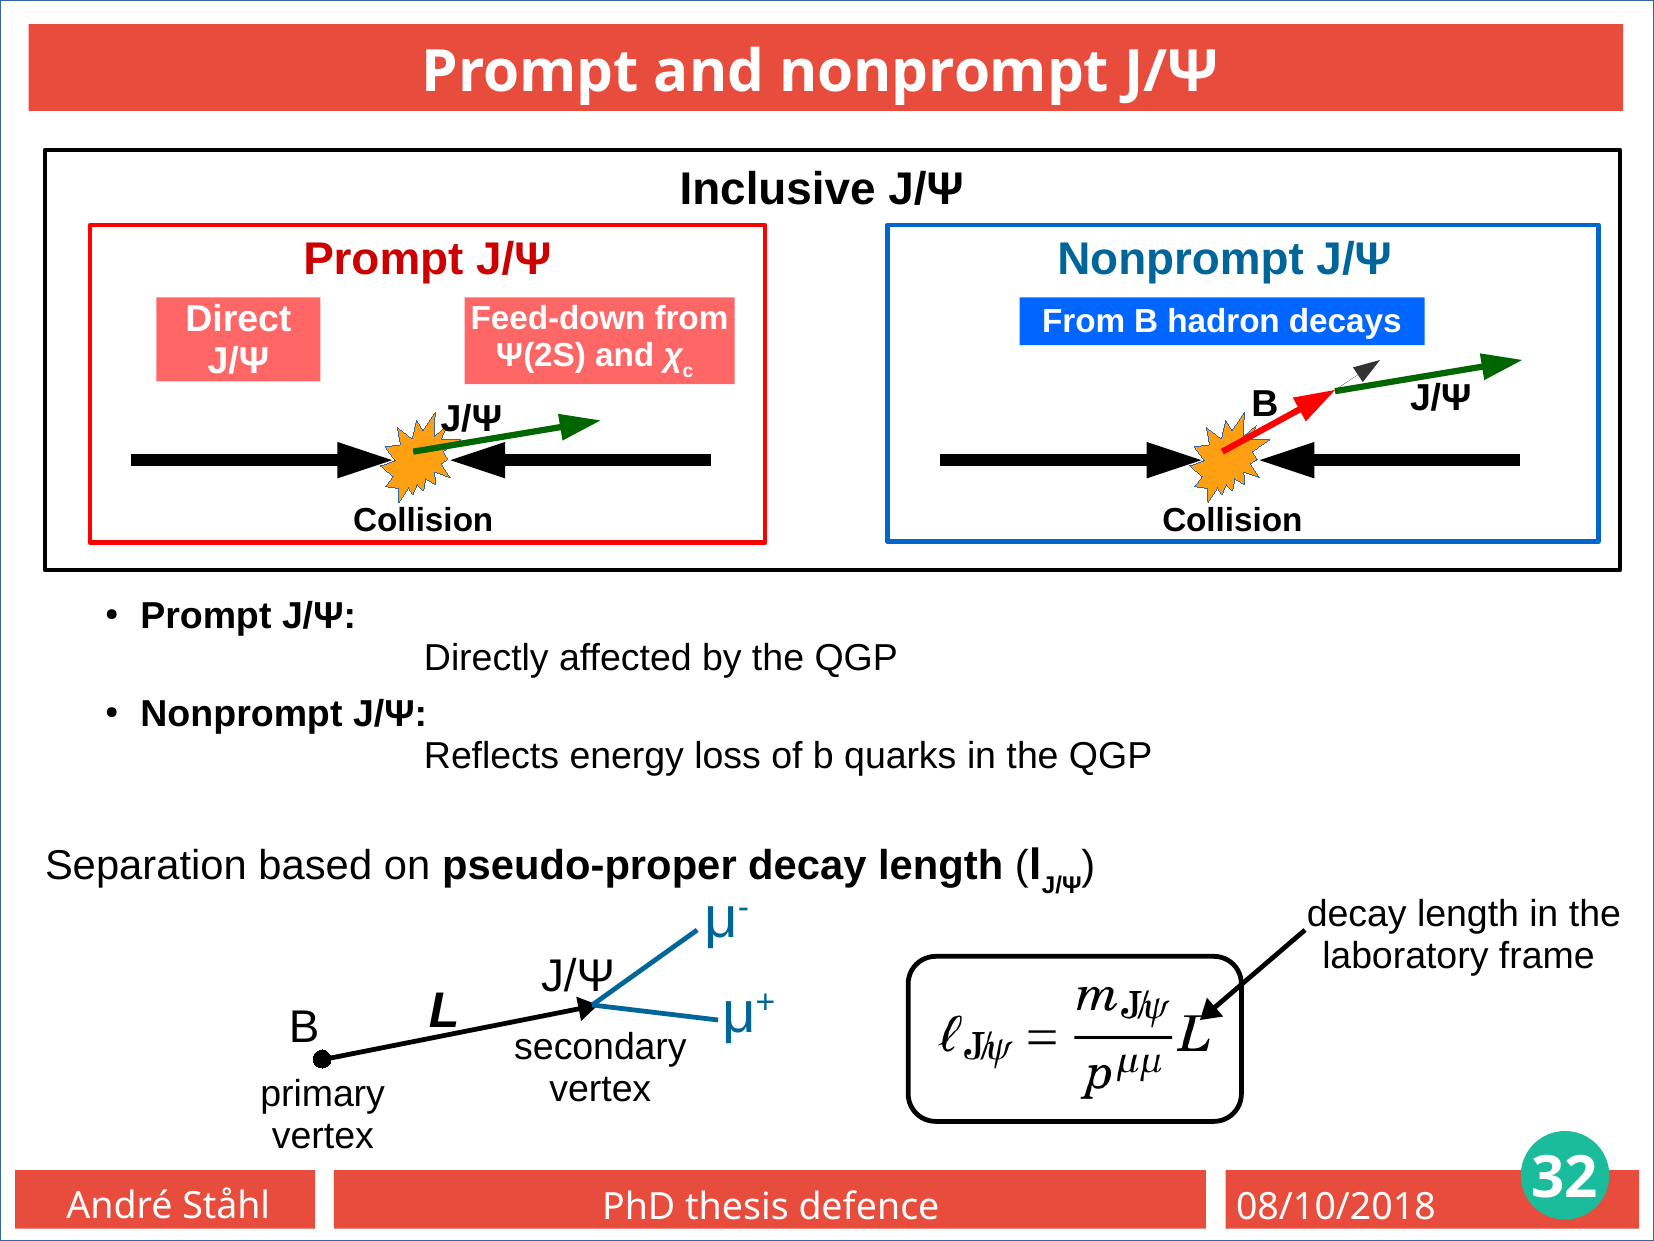

# Prompt and nonprompt J/Ψ
Inclusive J/Ψ
Prompt J/Ψ
Nonprompt J/Ψ
Feed-down from Ψ(2S) and χc
From B hadron decays
Direct J/Ψ
J/Ψ
B
J/Ψ
Beam
Beam
Beam
Beam
Collision
Collision
Prompt J/Ψ:
Directly affected by the QGP
Nonprompt J/Ψ:
Reflects energy loss of b quarks in the QGP
Separation based on pseudo-proper decay length (lJ/Ψ)
decay length in the laboratory frame
μ-
J/Ψ
μ+
L
B
secondary vertex
primary vertex
32
08/10/2018